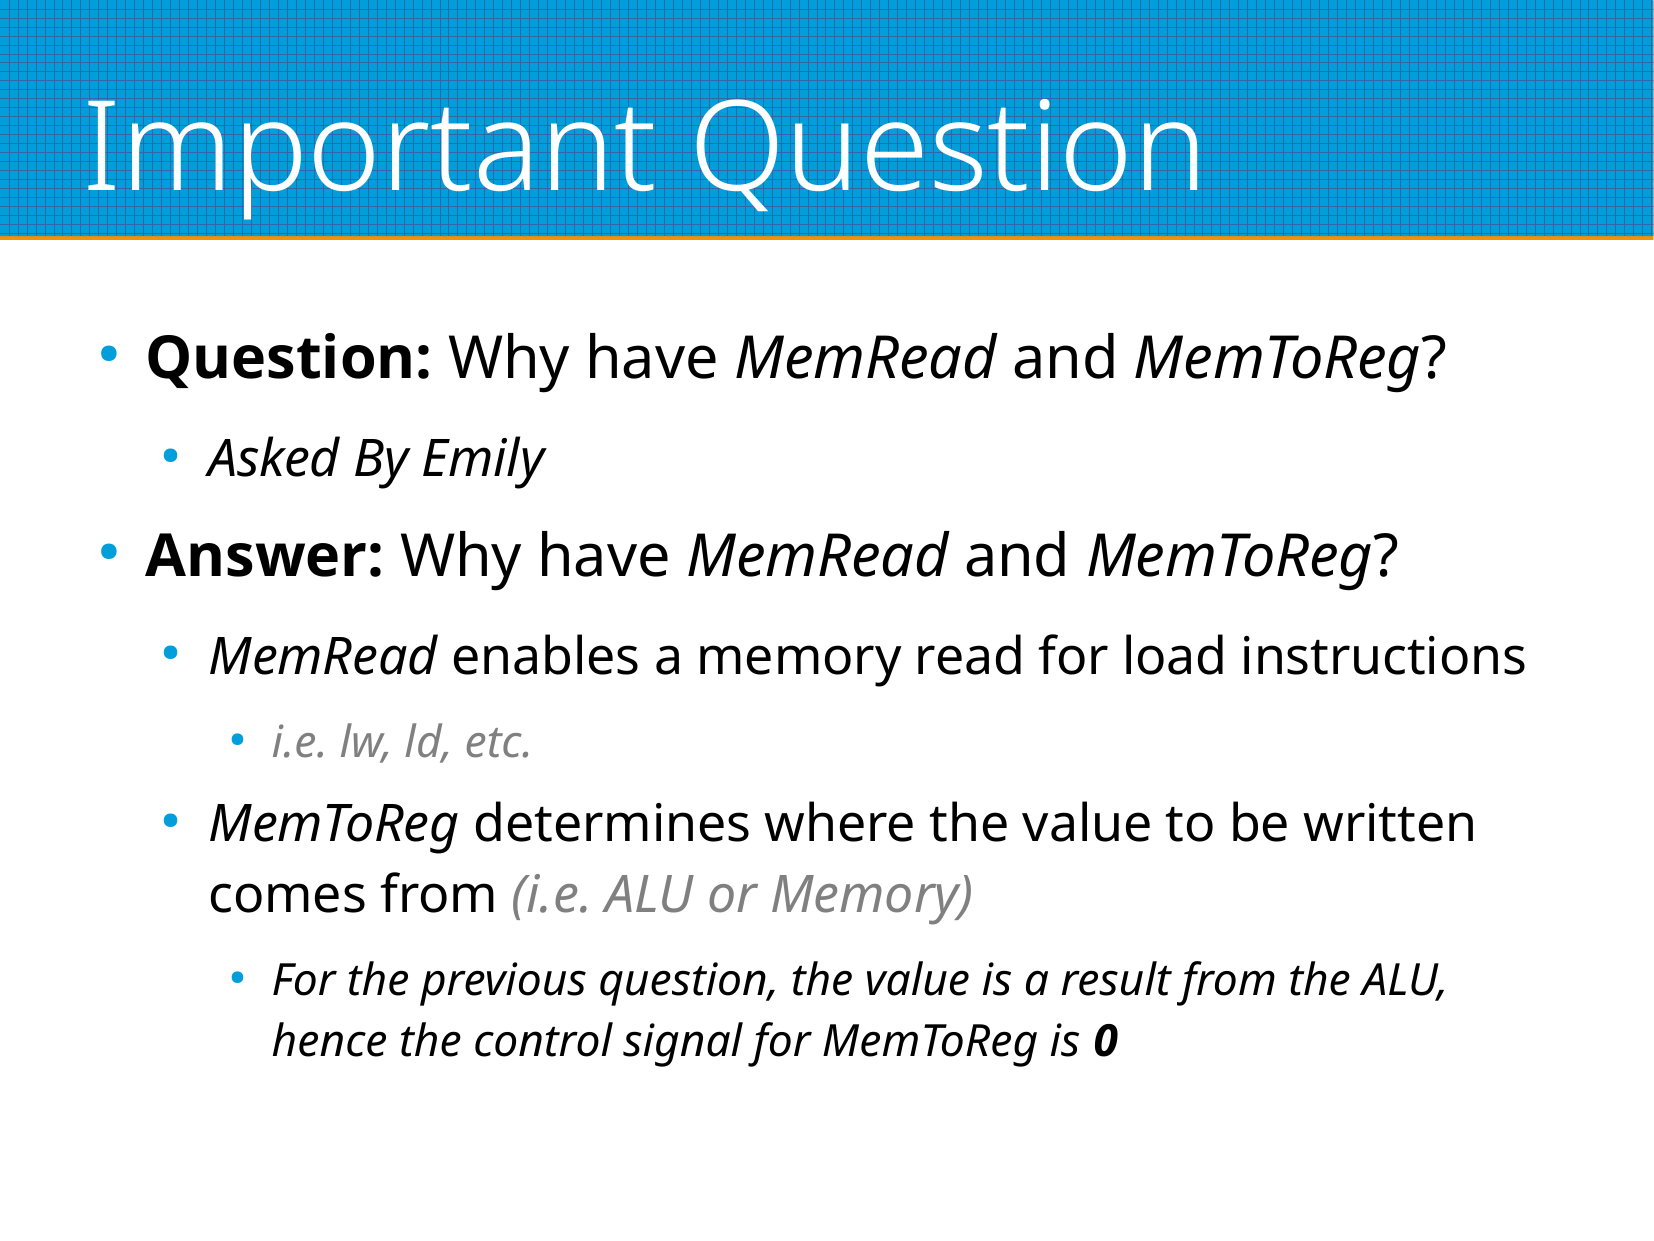

# Important Question
Question: Why have MemRead and MemToReg?
Asked By Emily
Answer: Why have MemRead and MemToReg?
MemRead enables a memory read for load instructions
i.e. lw, ld, etc.
MemToReg determines where the value to be written comes from (i.e. ALU or Memory)
For the previous question, the value is a result from the ALU, hence the control signal for MemToReg is 0